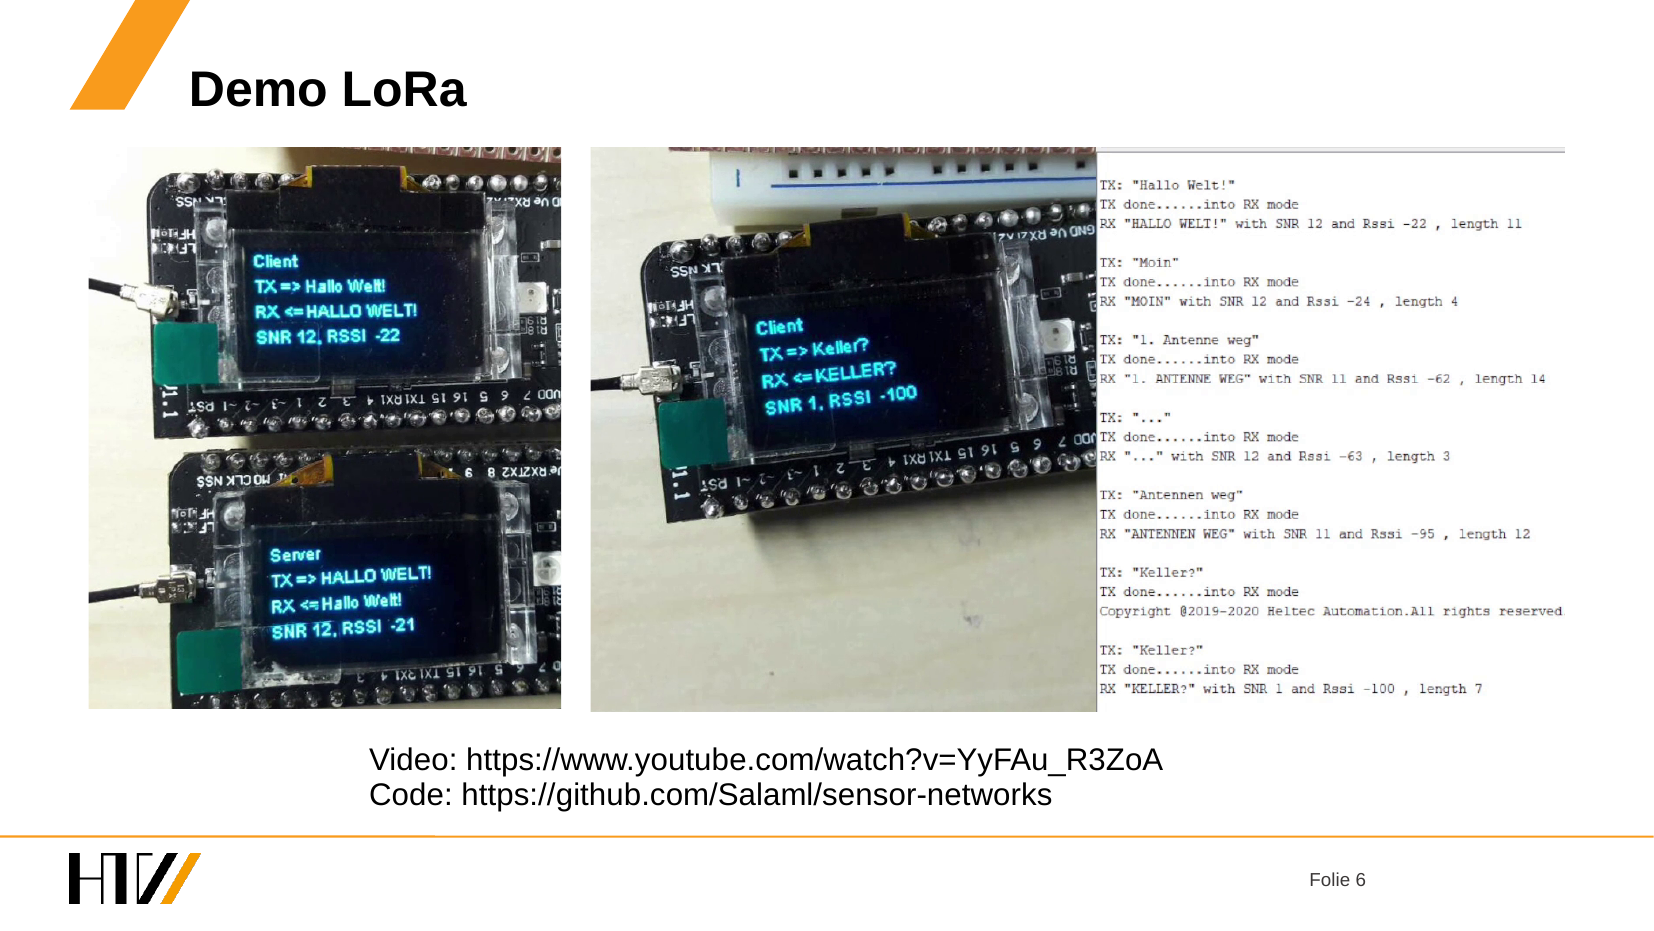

# Demo LoRa
Video: https://www.youtube.com/watch?v=YyFAu_R3ZoA
Code: https://github.com/Salaml/sensor-networks
Folie